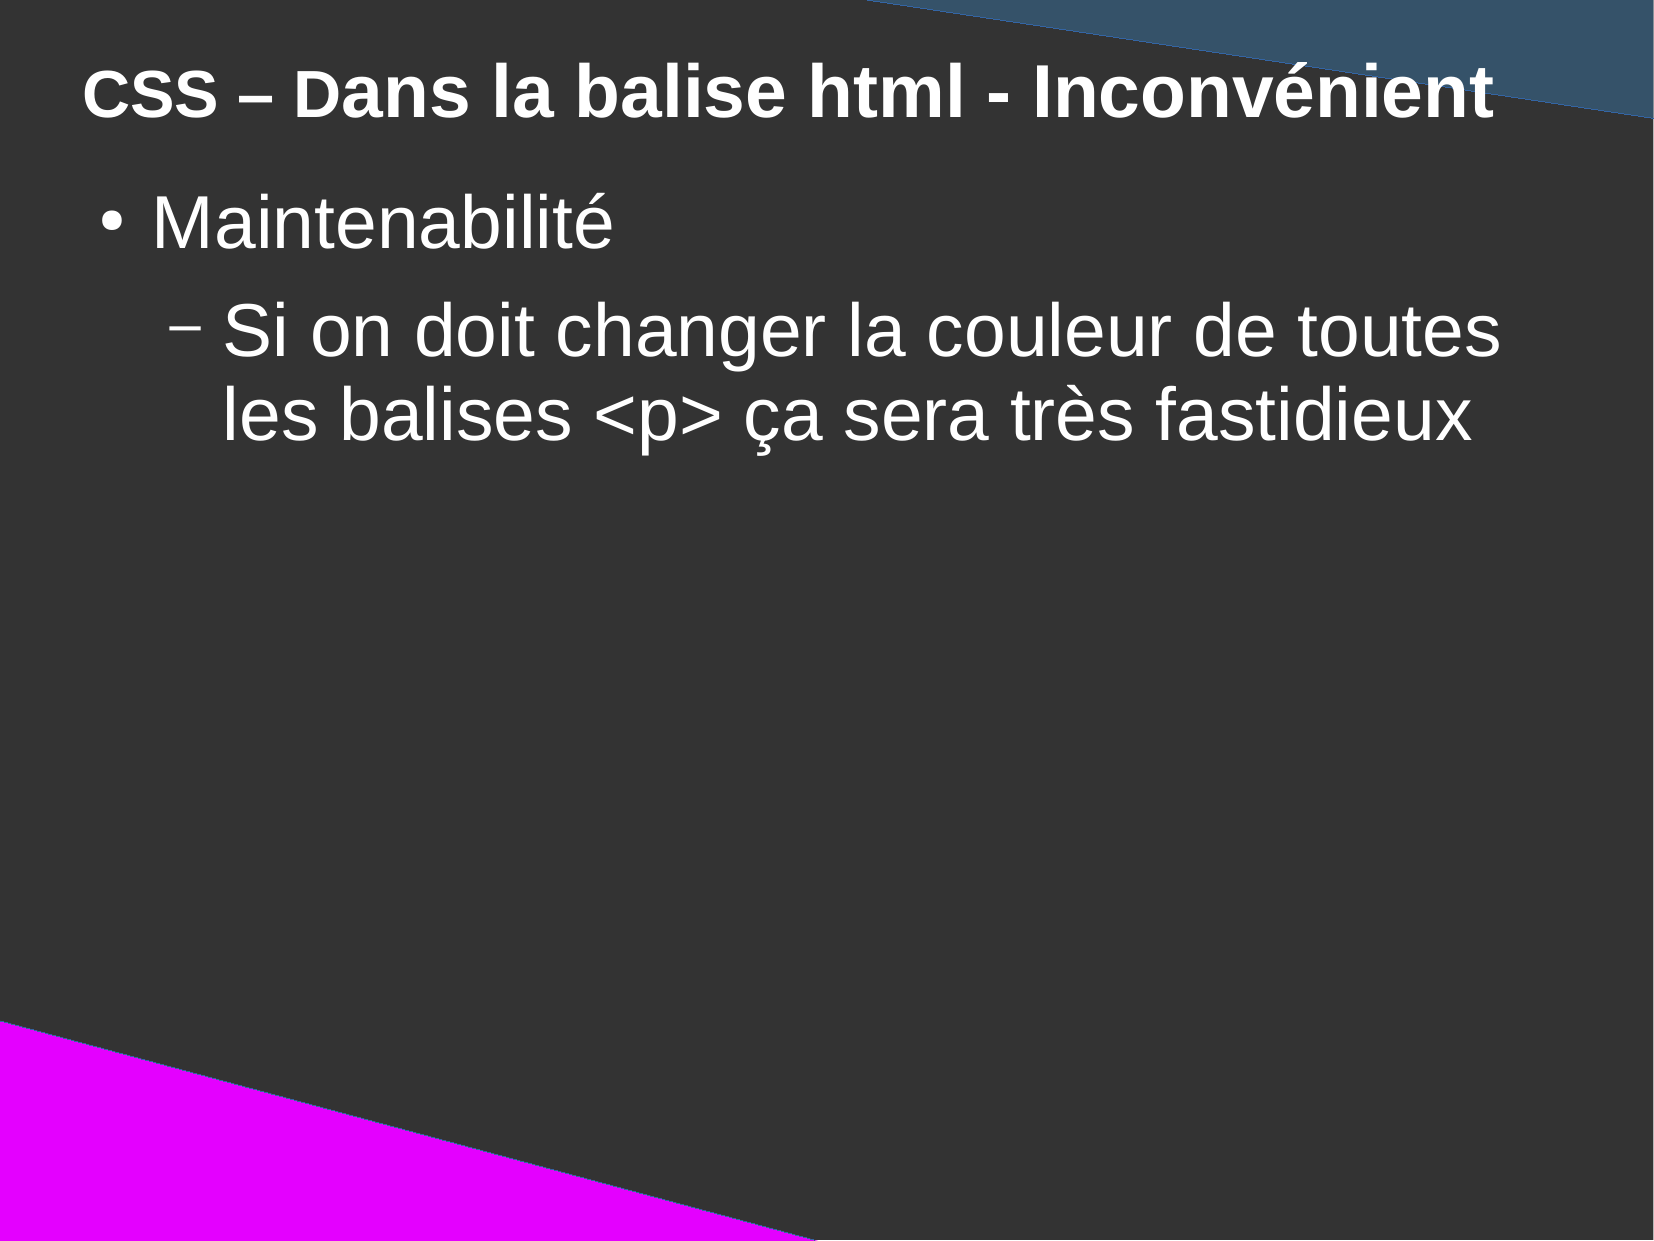

# CSS – Dans la balise html - Inconvénient
Maintenabilité
Si on doit changer la couleur de toutes les balises <p> ça sera très fastidieux